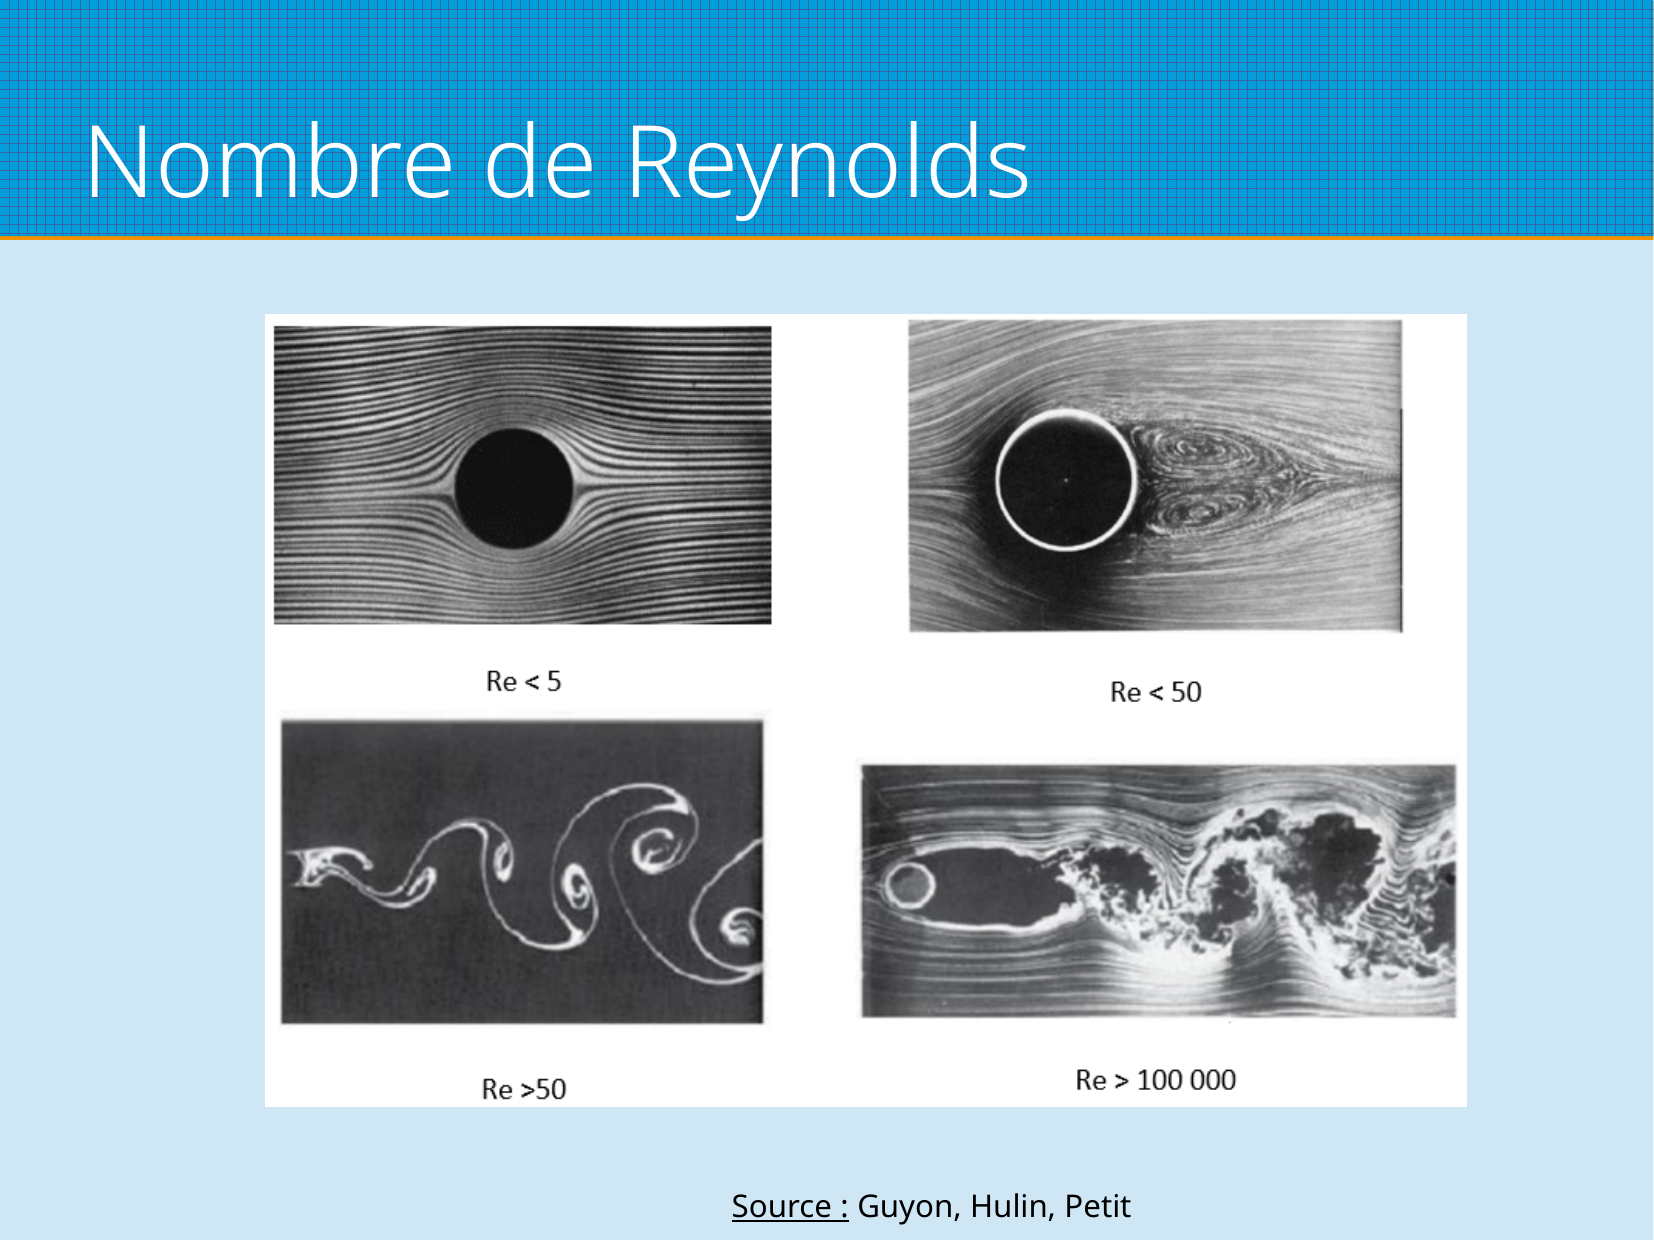

# Nombre de Reynolds
Source : Guyon, Hulin, Petit